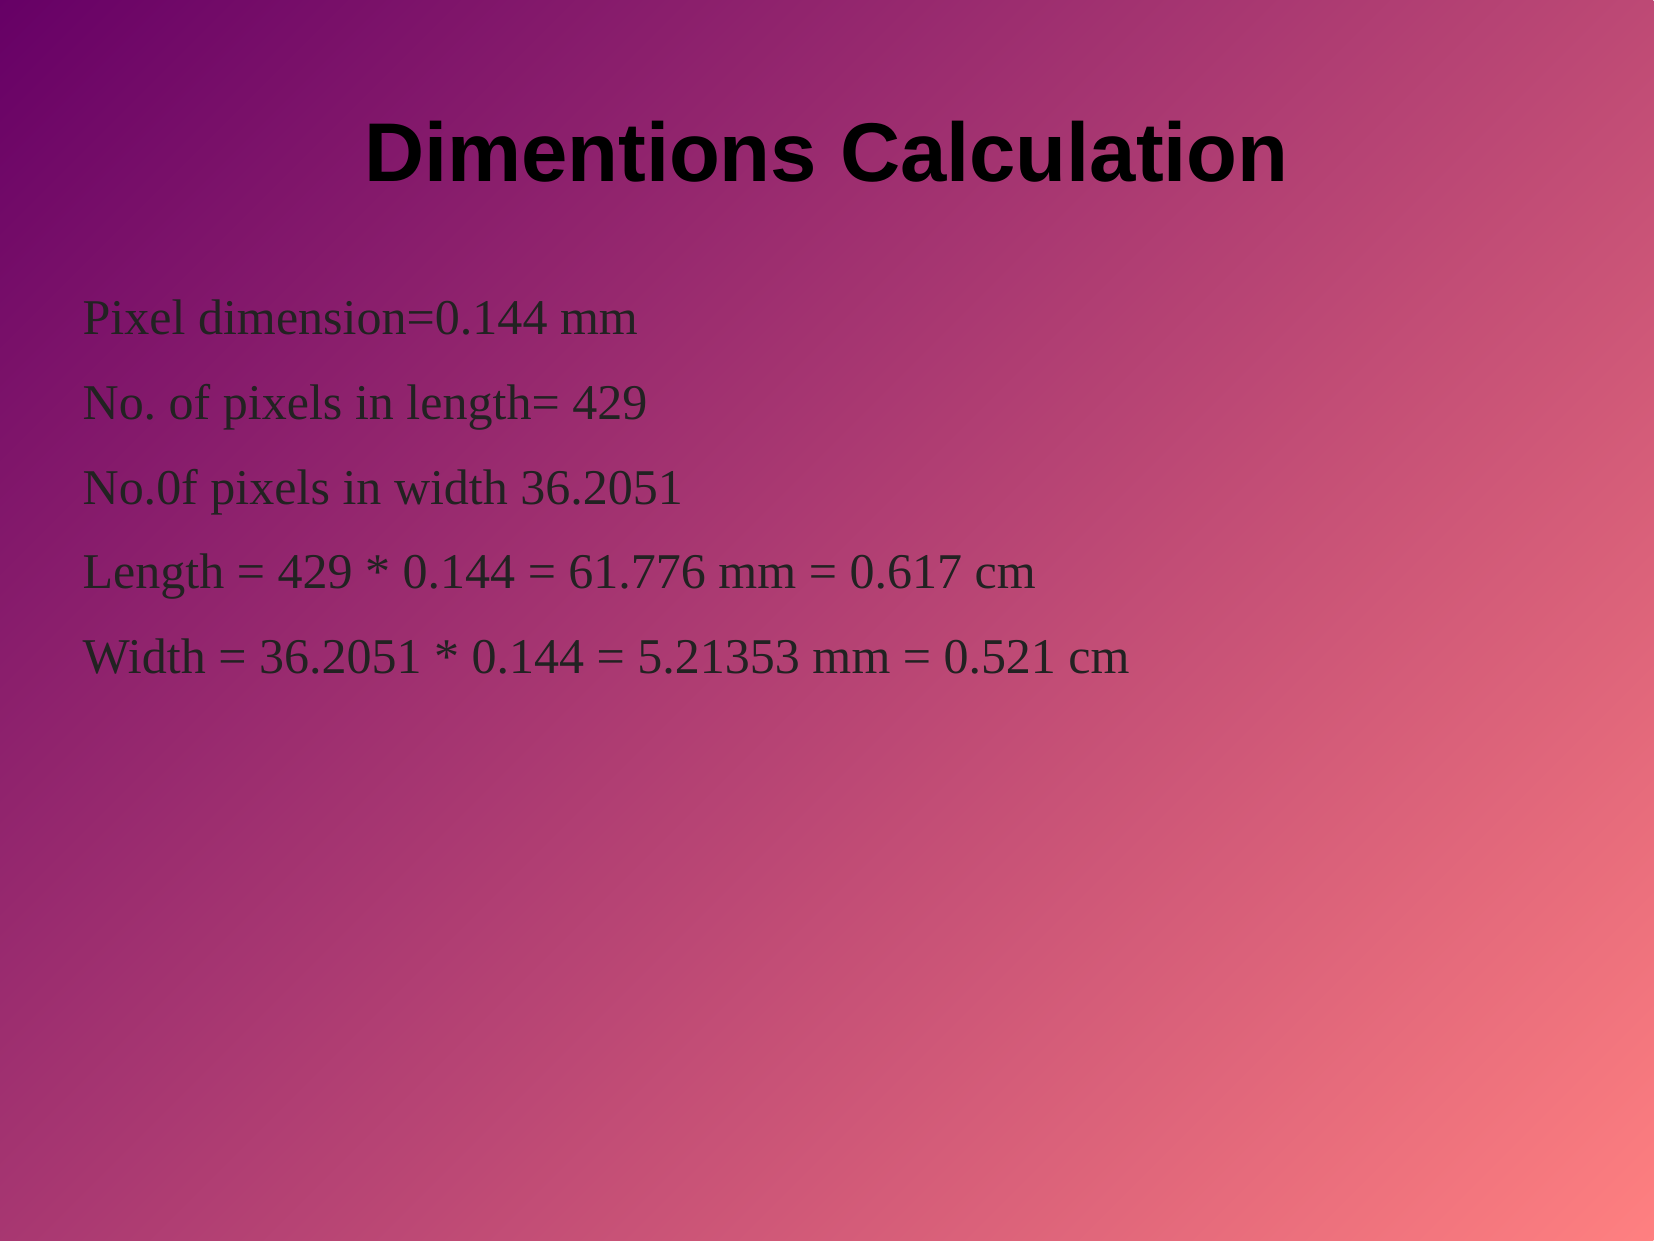

# Dimentions Calculation
Pixel dimension=0.144 mm
No. of pixels in length= 429
No.0f pixels in width 36.2051
Length = 429 * 0.144 = 61.776 mm = 0.617 cm
Width = 36.2051 * 0.144 = 5.21353 mm = 0.521 cm